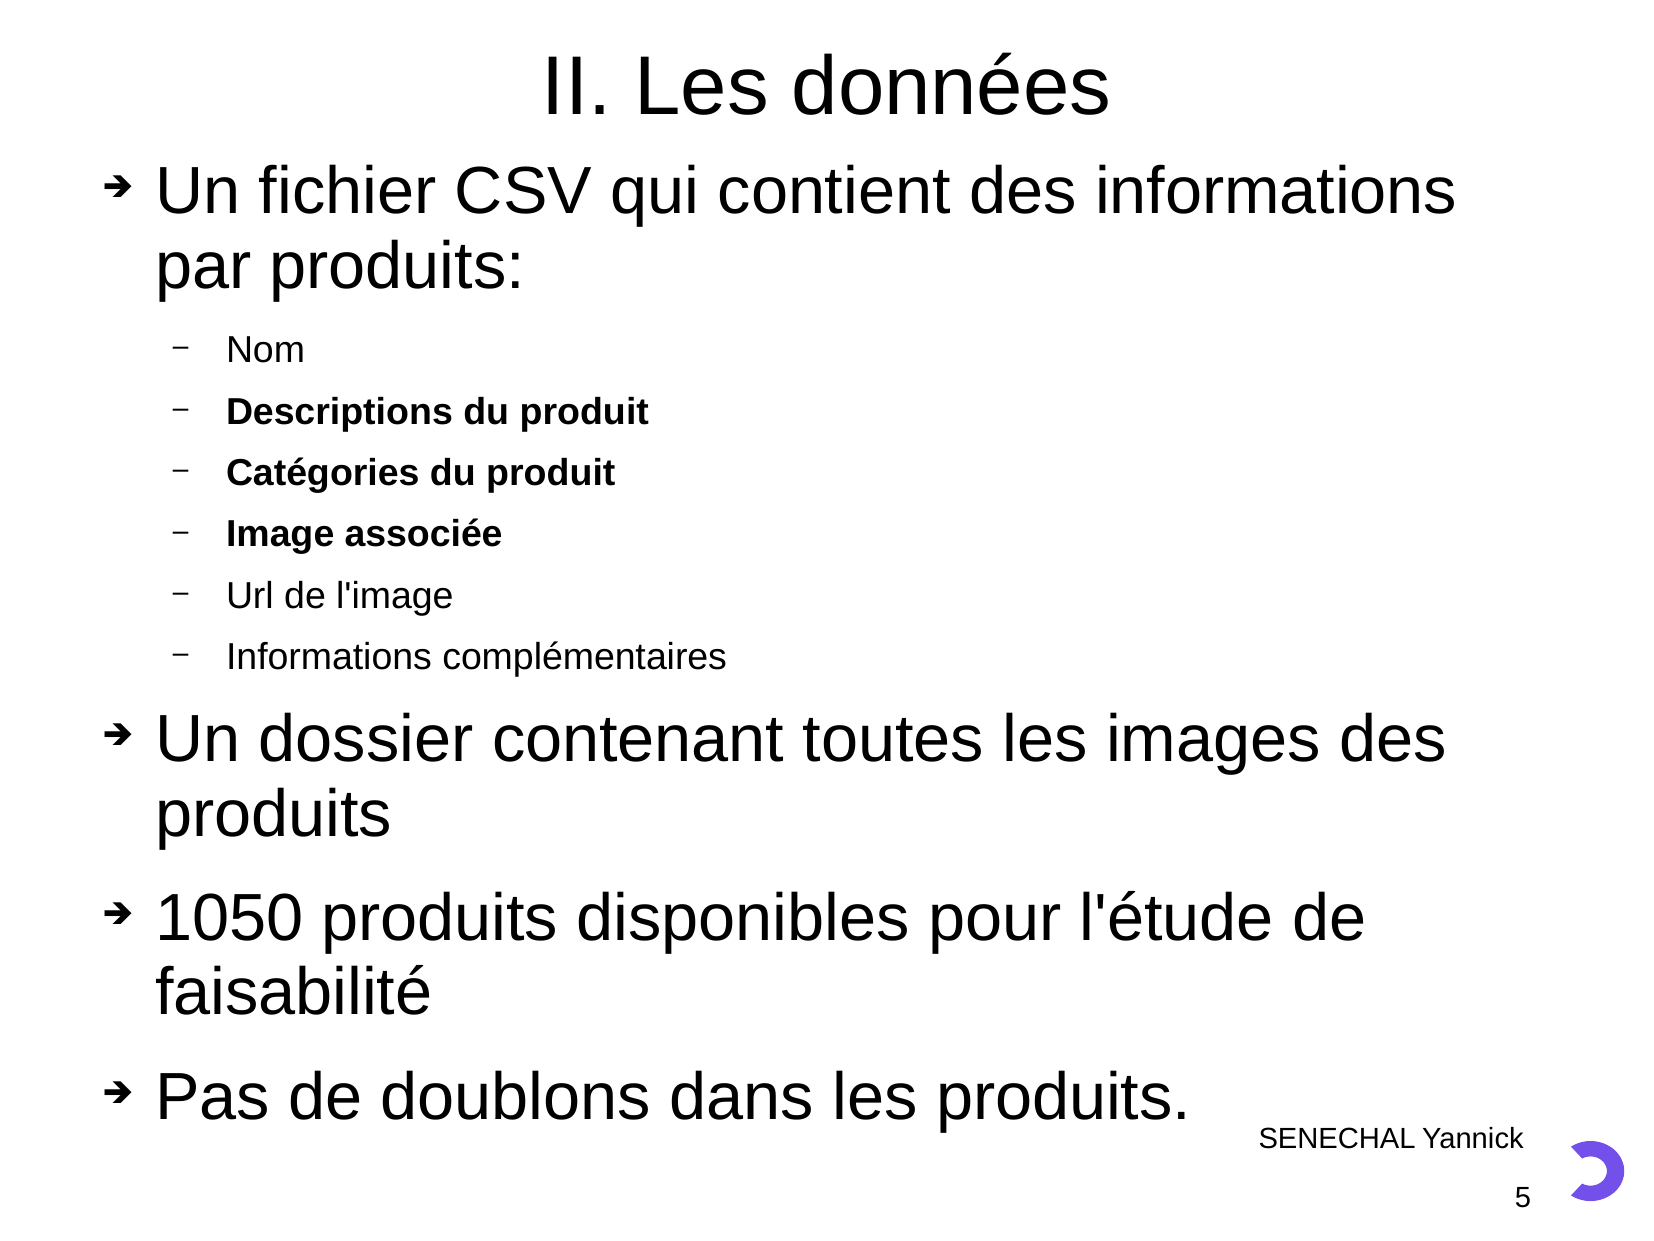

# II. Les données
Un fichier CSV qui contient des informations par produits:
Nom
Descriptions du produit
Catégories du produit
Image associée
Url de l'image
Informations complémentaires
Un dossier contenant toutes les images des produits
1050 produits disponibles pour l'étude de faisabilité
Pas de doublons dans les produits.
SENECHAL Yannick
5